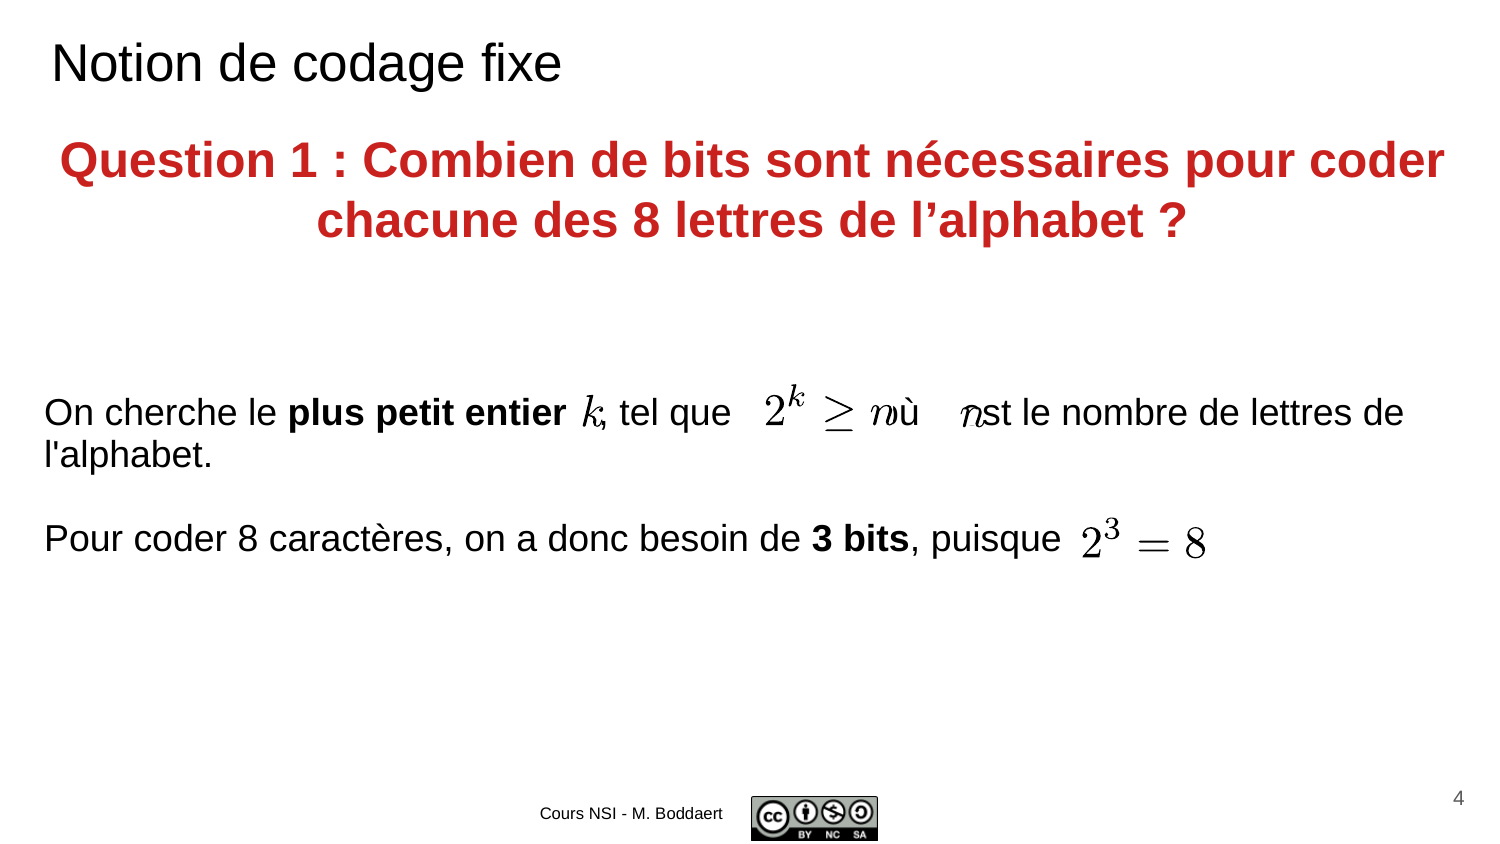

# Notion de codage fixe
Question 1 : Combien de bits sont nécessaires pour coder chacune des 8 lettres de l’alphabet ?
On cherche le plus petit entier , tel que où est le nombre de lettres de l'alphabet.
Pour coder 8 caractères, on a donc besoin de 3 bits, puisque .